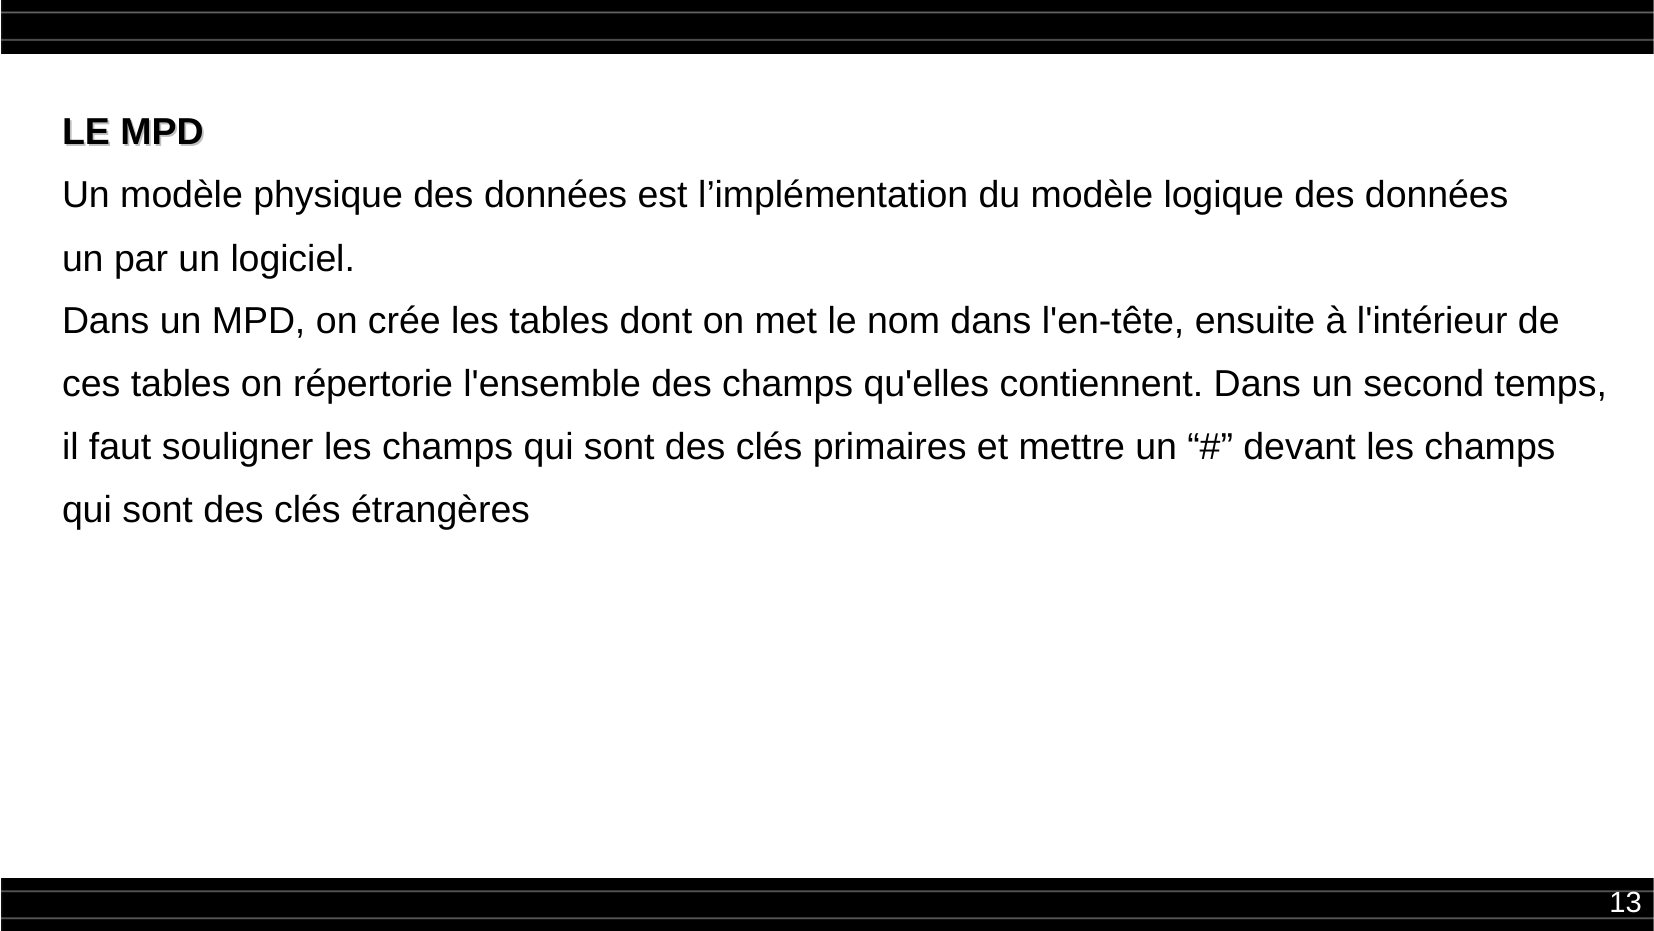

LE MPD
Un modèle physique des données est l’implémentation du modèle logique des données
un par un logiciel.
Dans un MPD, on crée les tables dont on met le nom dans l'en-tête, ensuite à l'intérieur de ces tables on répertorie l'ensemble des champs qu'elles contiennent. Dans un second temps, il faut souligner les champs qui sont des clés primaires et mettre un “#” devant les champs qui sont des clés étrangères